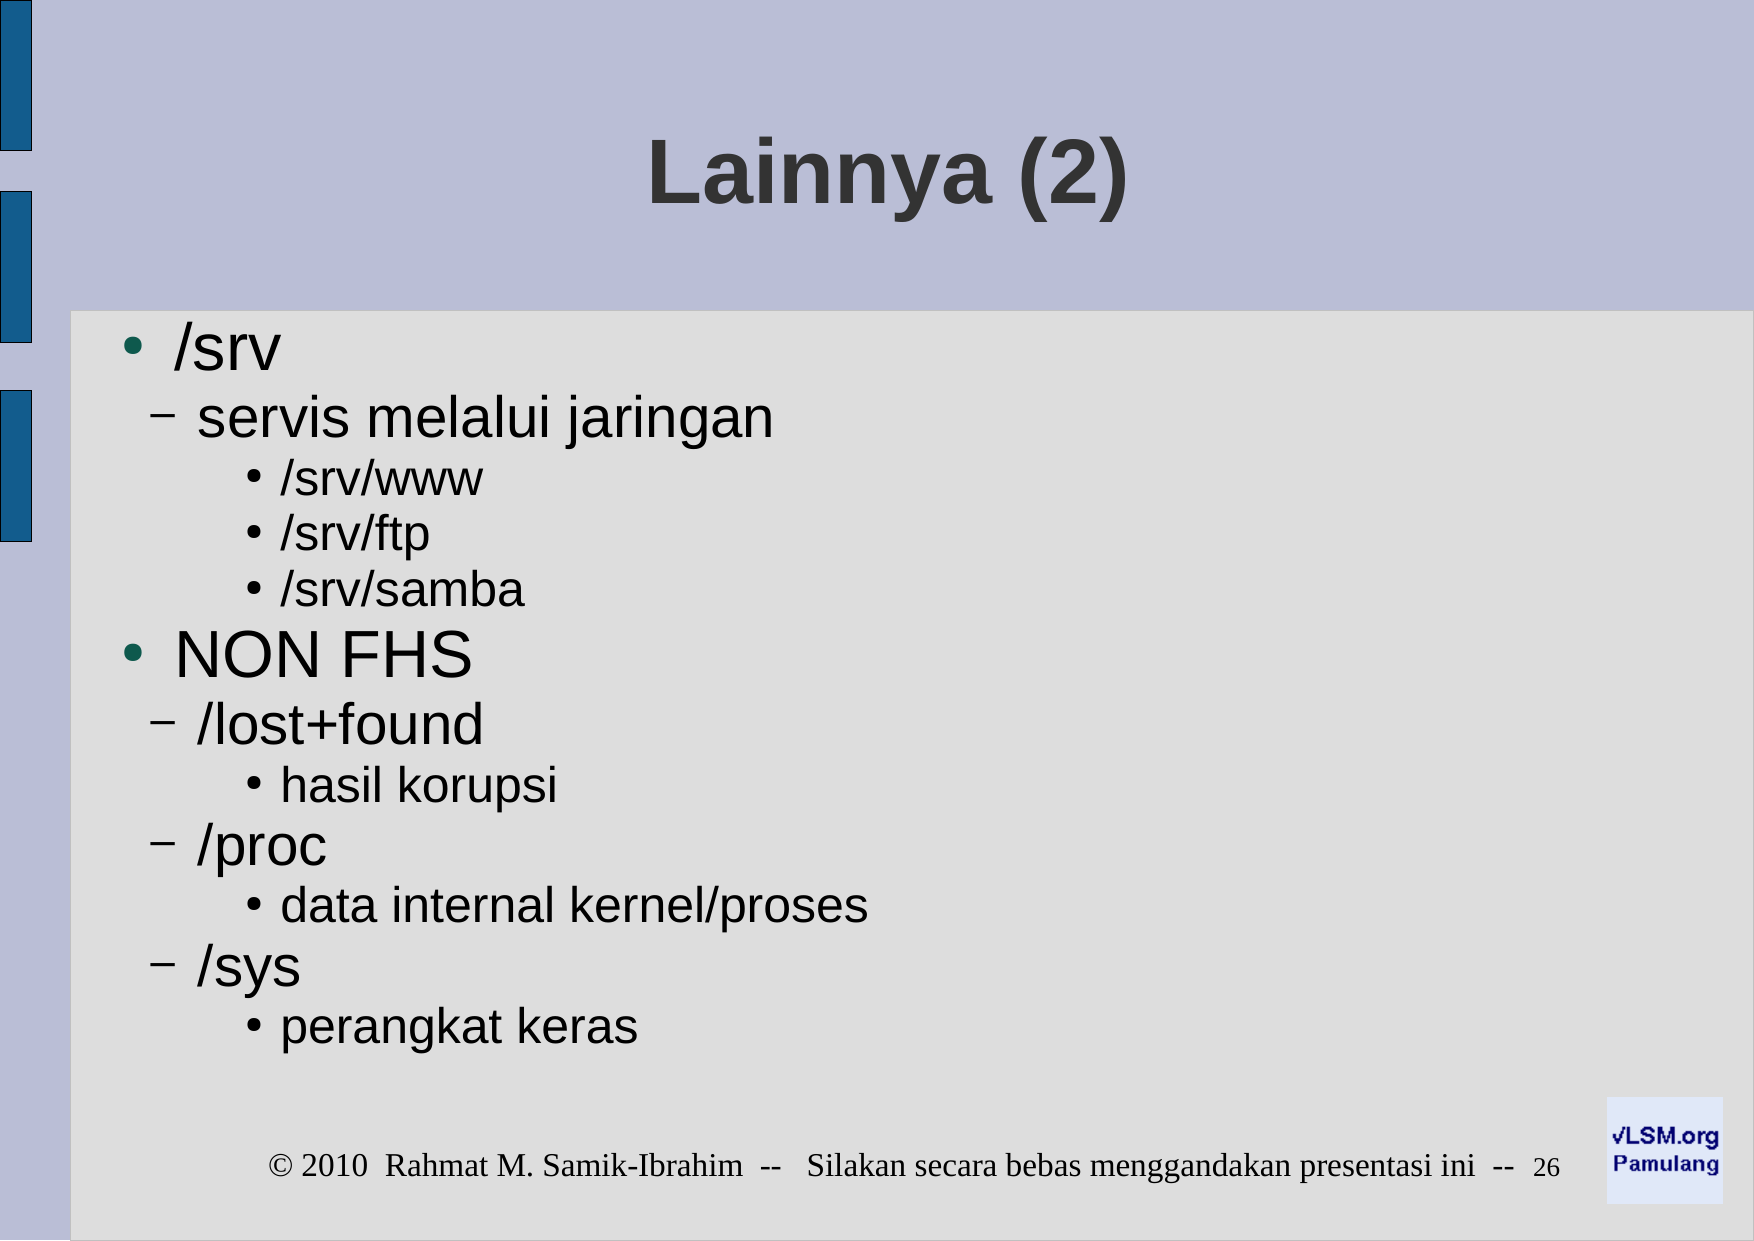

# Lainnya (2)
/srv
servis melalui jaringan
/srv/www
/srv/ftp
/srv/samba
NON FHS
/lost+found
hasil korupsi
/proc
data internal kernel/proses
/sys
perangkat keras